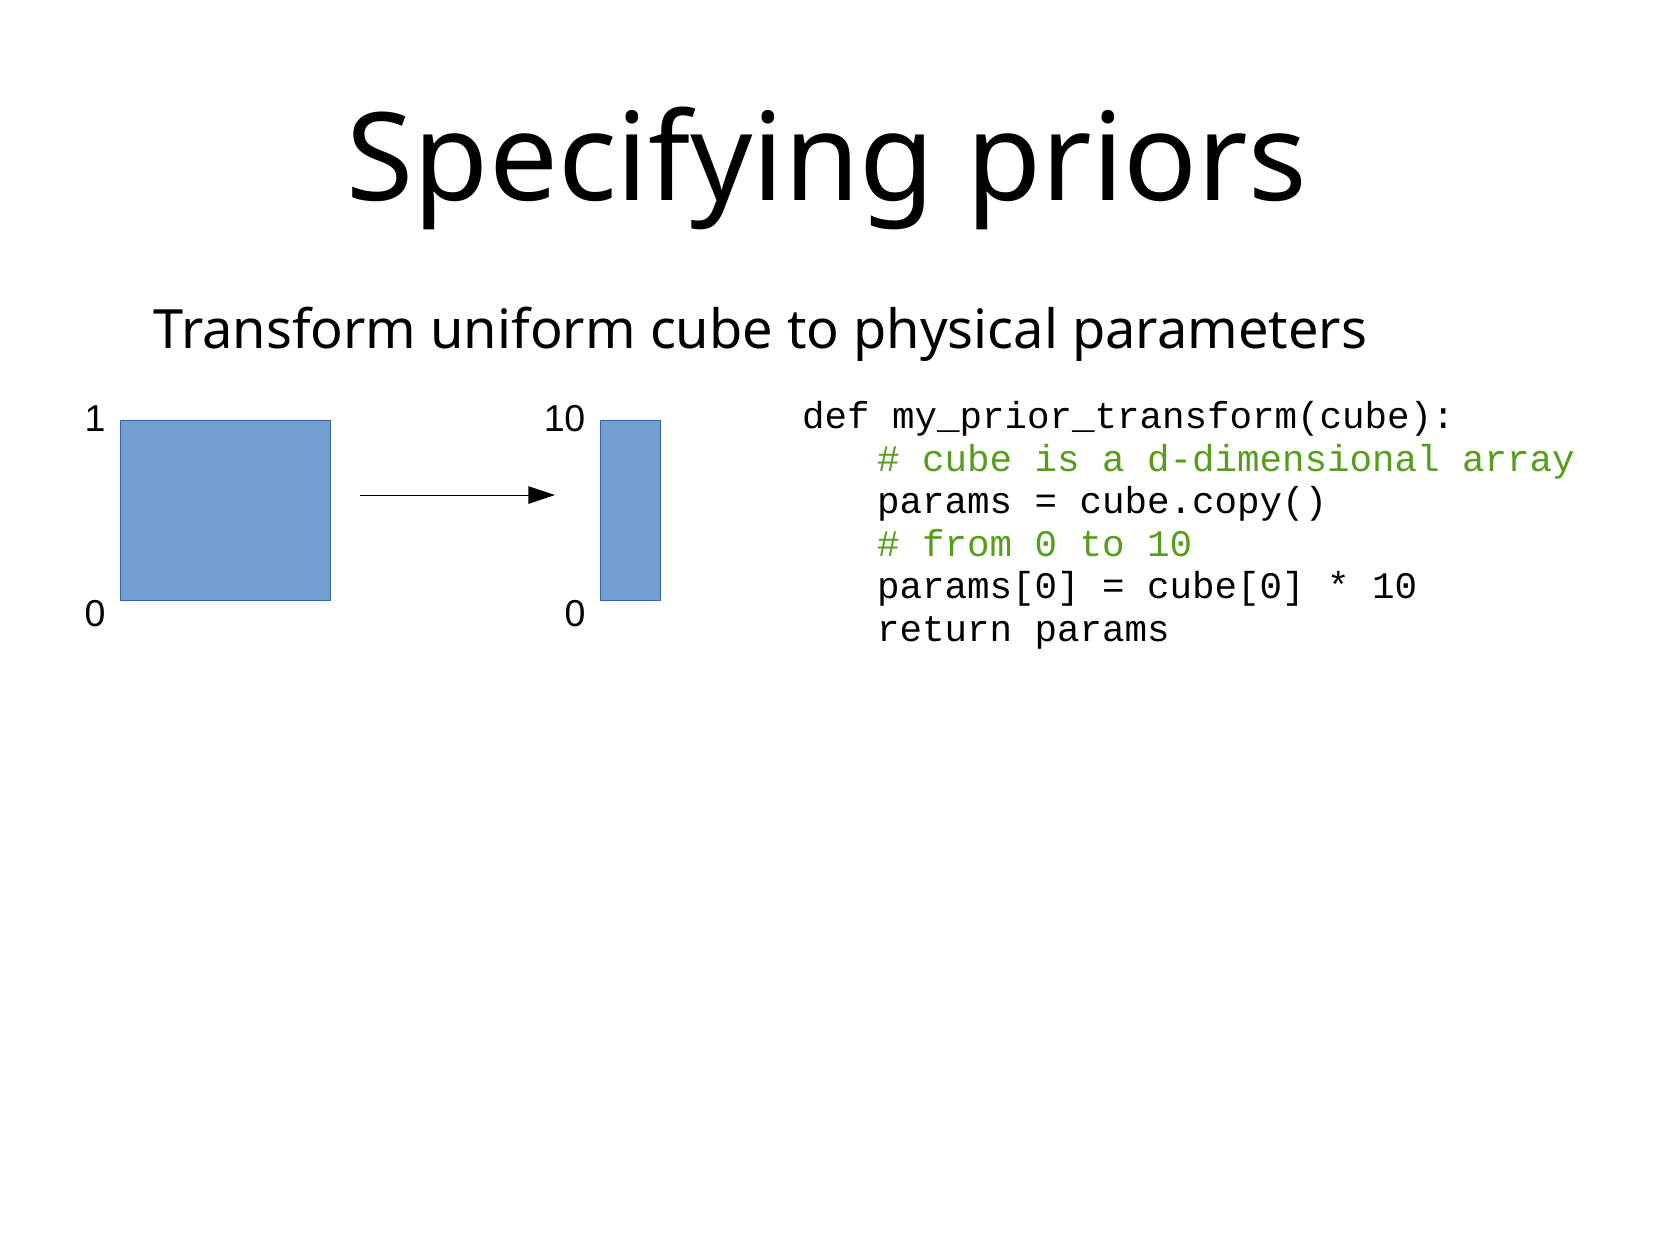

# Specifying priors
Transform uniform cube to physical parameters
def my_prior_transform(cube):
	# cube is a d-dimensional array
	params = cube.copy()
	# from 0 to 10
	params[0] = cube[0] * 10
	return params
1
10
0
0